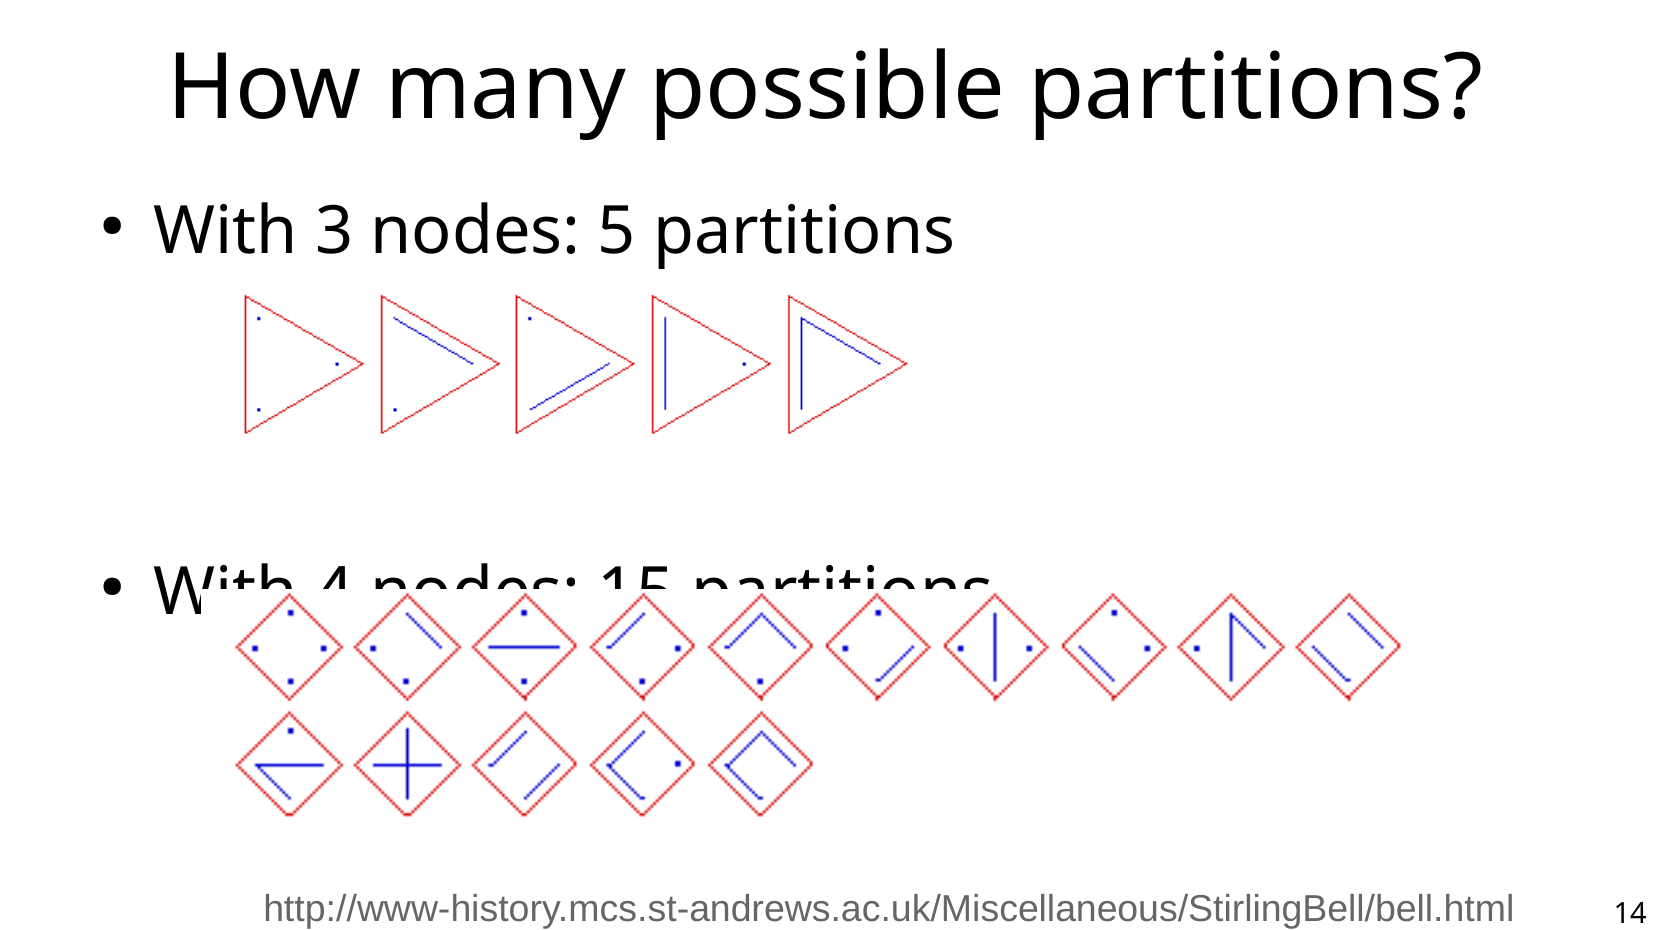

# How many possible partitions?
With 3 nodes: 5 partitions
With 4 nodes: 15 partitions
http://www-history.mcs.st-andrews.ac.uk/Miscellaneous/StirlingBell/bell.html
14